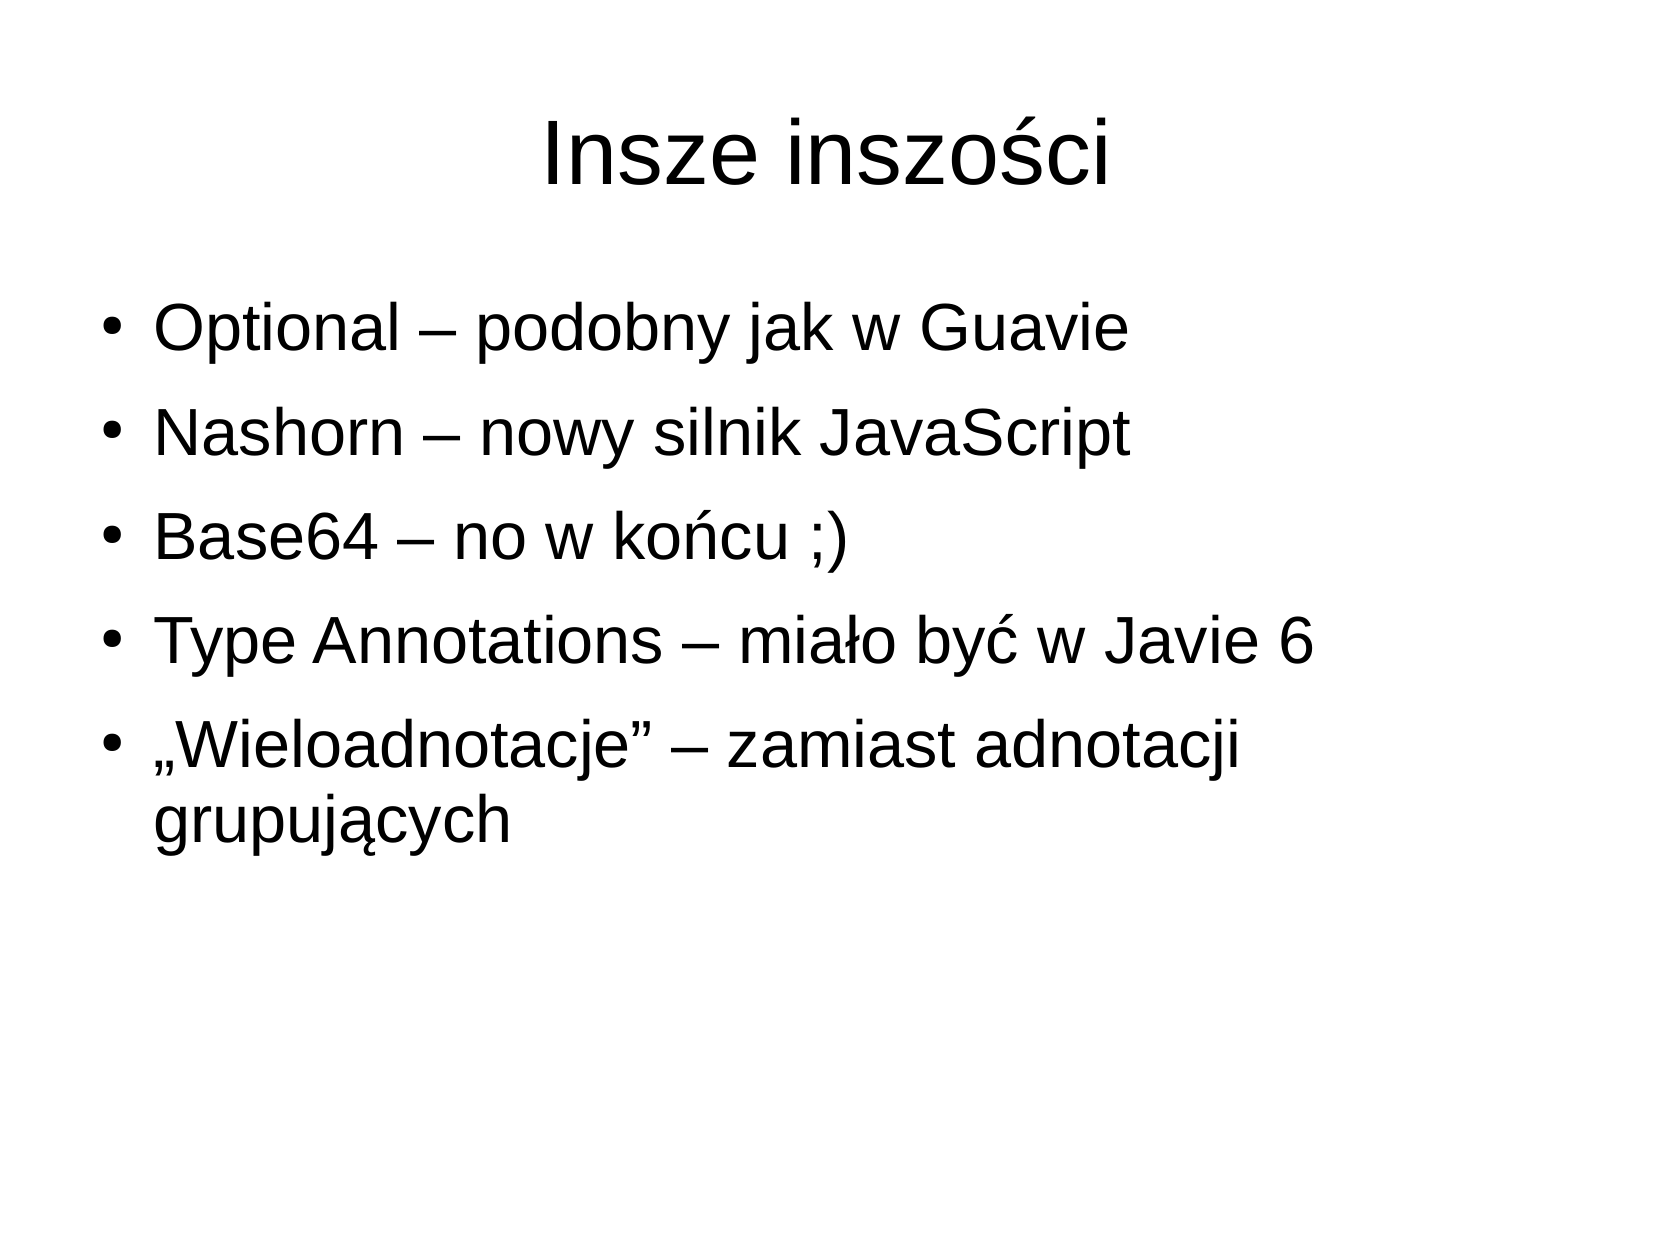

# Insze inszości
Optional – podobny jak w Guavie
Nashorn – nowy silnik JavaScript
Base64 – no w końcu ;)
Type Annotations – miało być w Javie 6
„Wieloadnotacje” – zamiast adnotacji grupujących